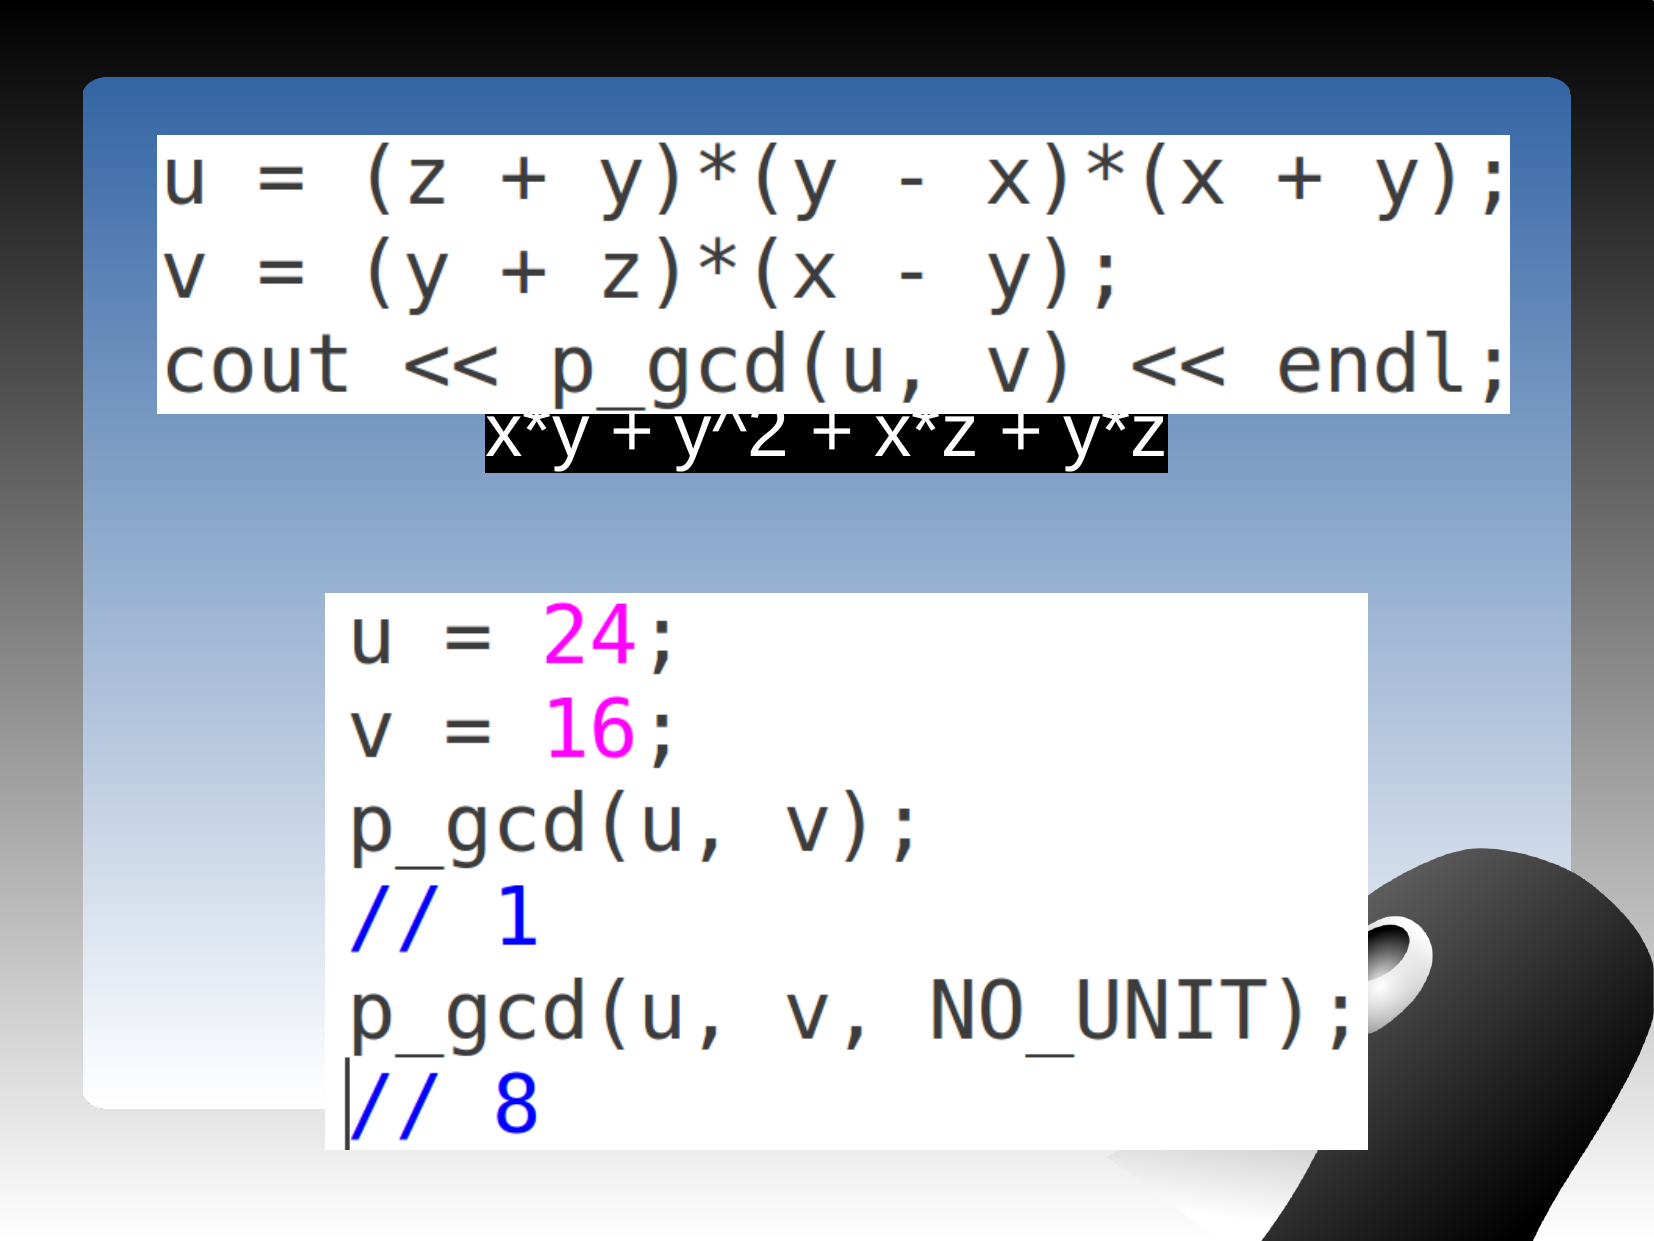

x*y + y^2 + x*z + y*z